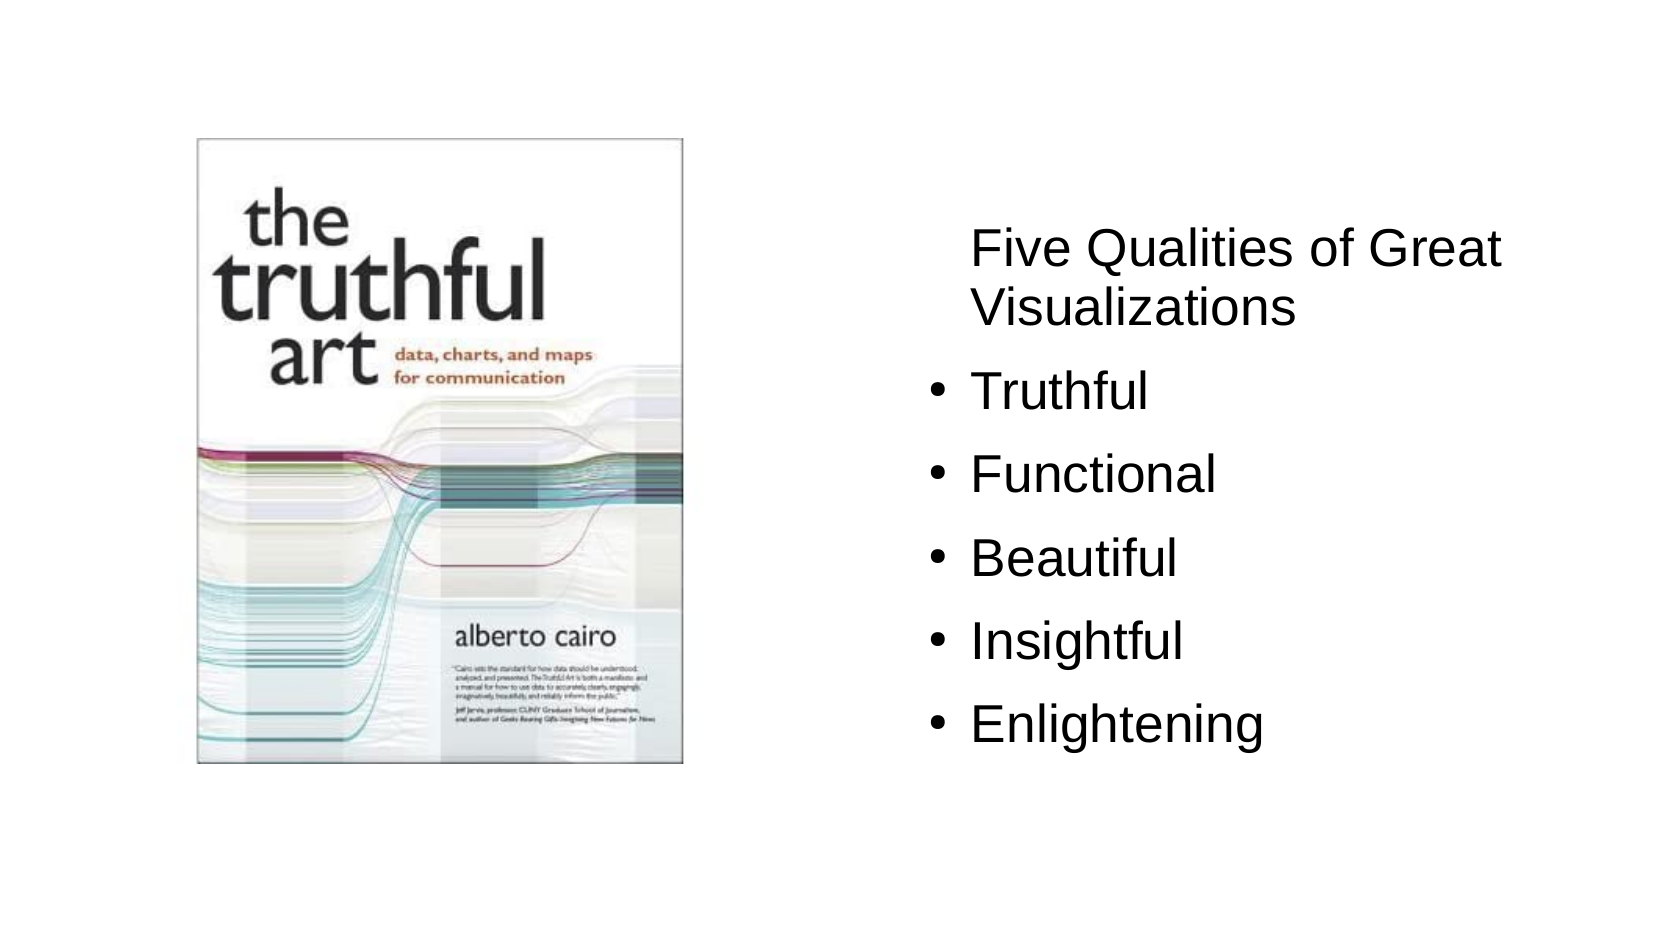

# Five Qualities of Great Visualizations
Truthful
Functional
Beautiful
Insightful
Enlightening